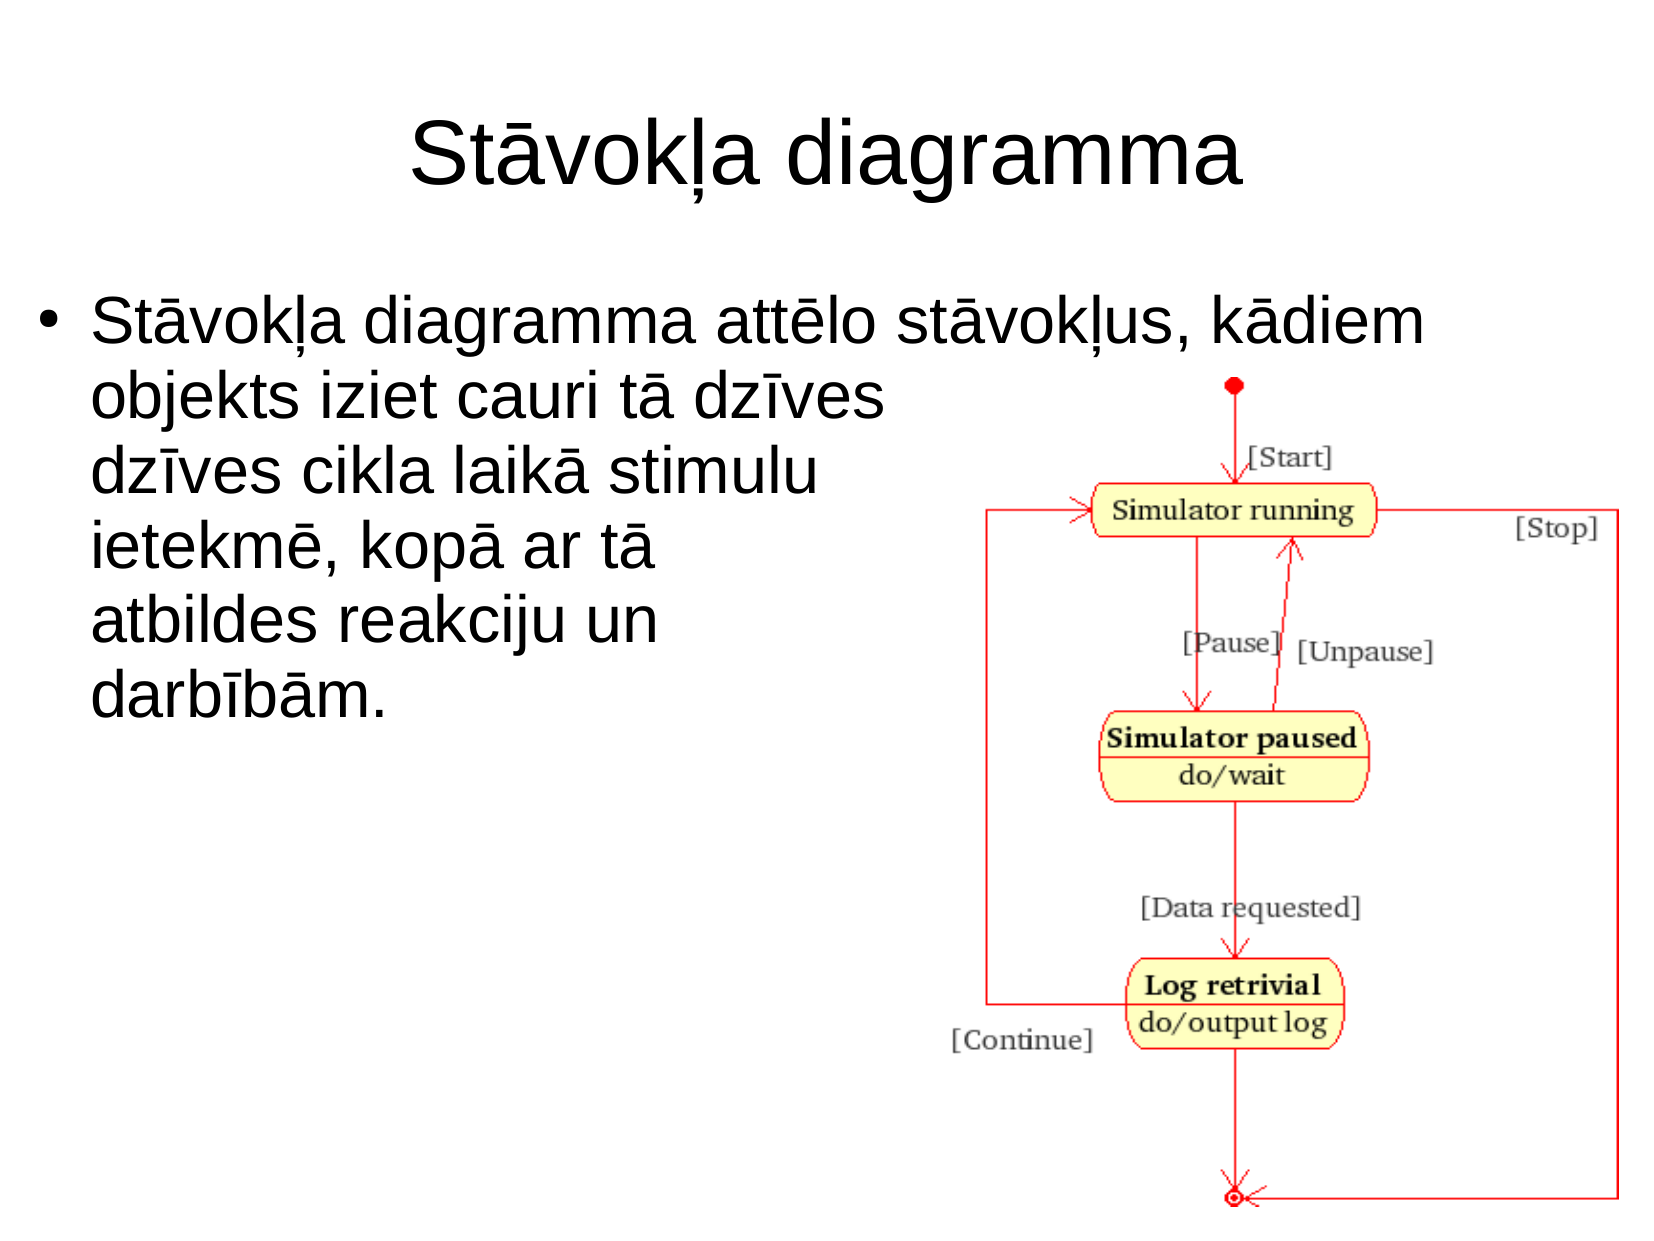

# Stāvokļa diagramma
Stāvokļa diagramma attēlo stāvokļus, kādiem objekts iziet cauri tā dzīves dzīves cikla laikā stimulu ietekmē, kopā ar tā atbildes reakciju un darbībām.